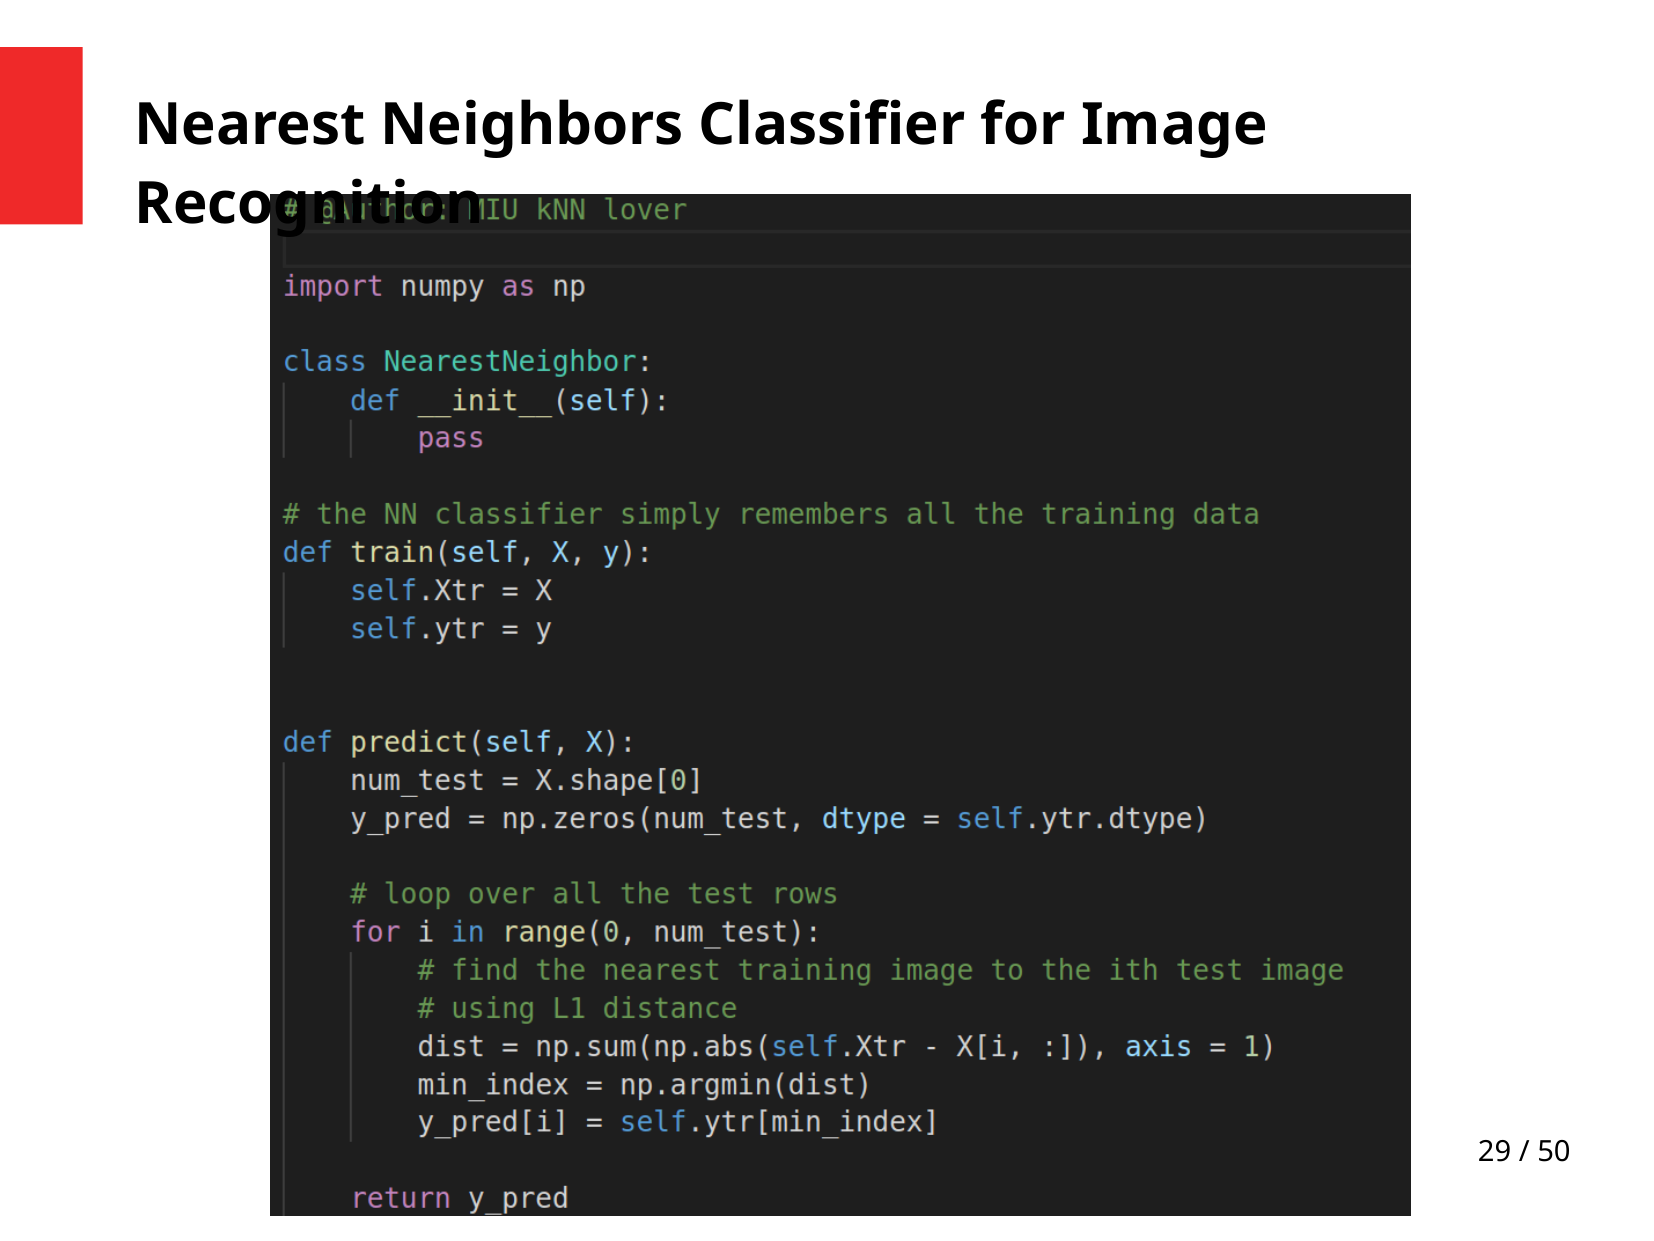

Nearest Neighbors Classifier for Image Recognition
29